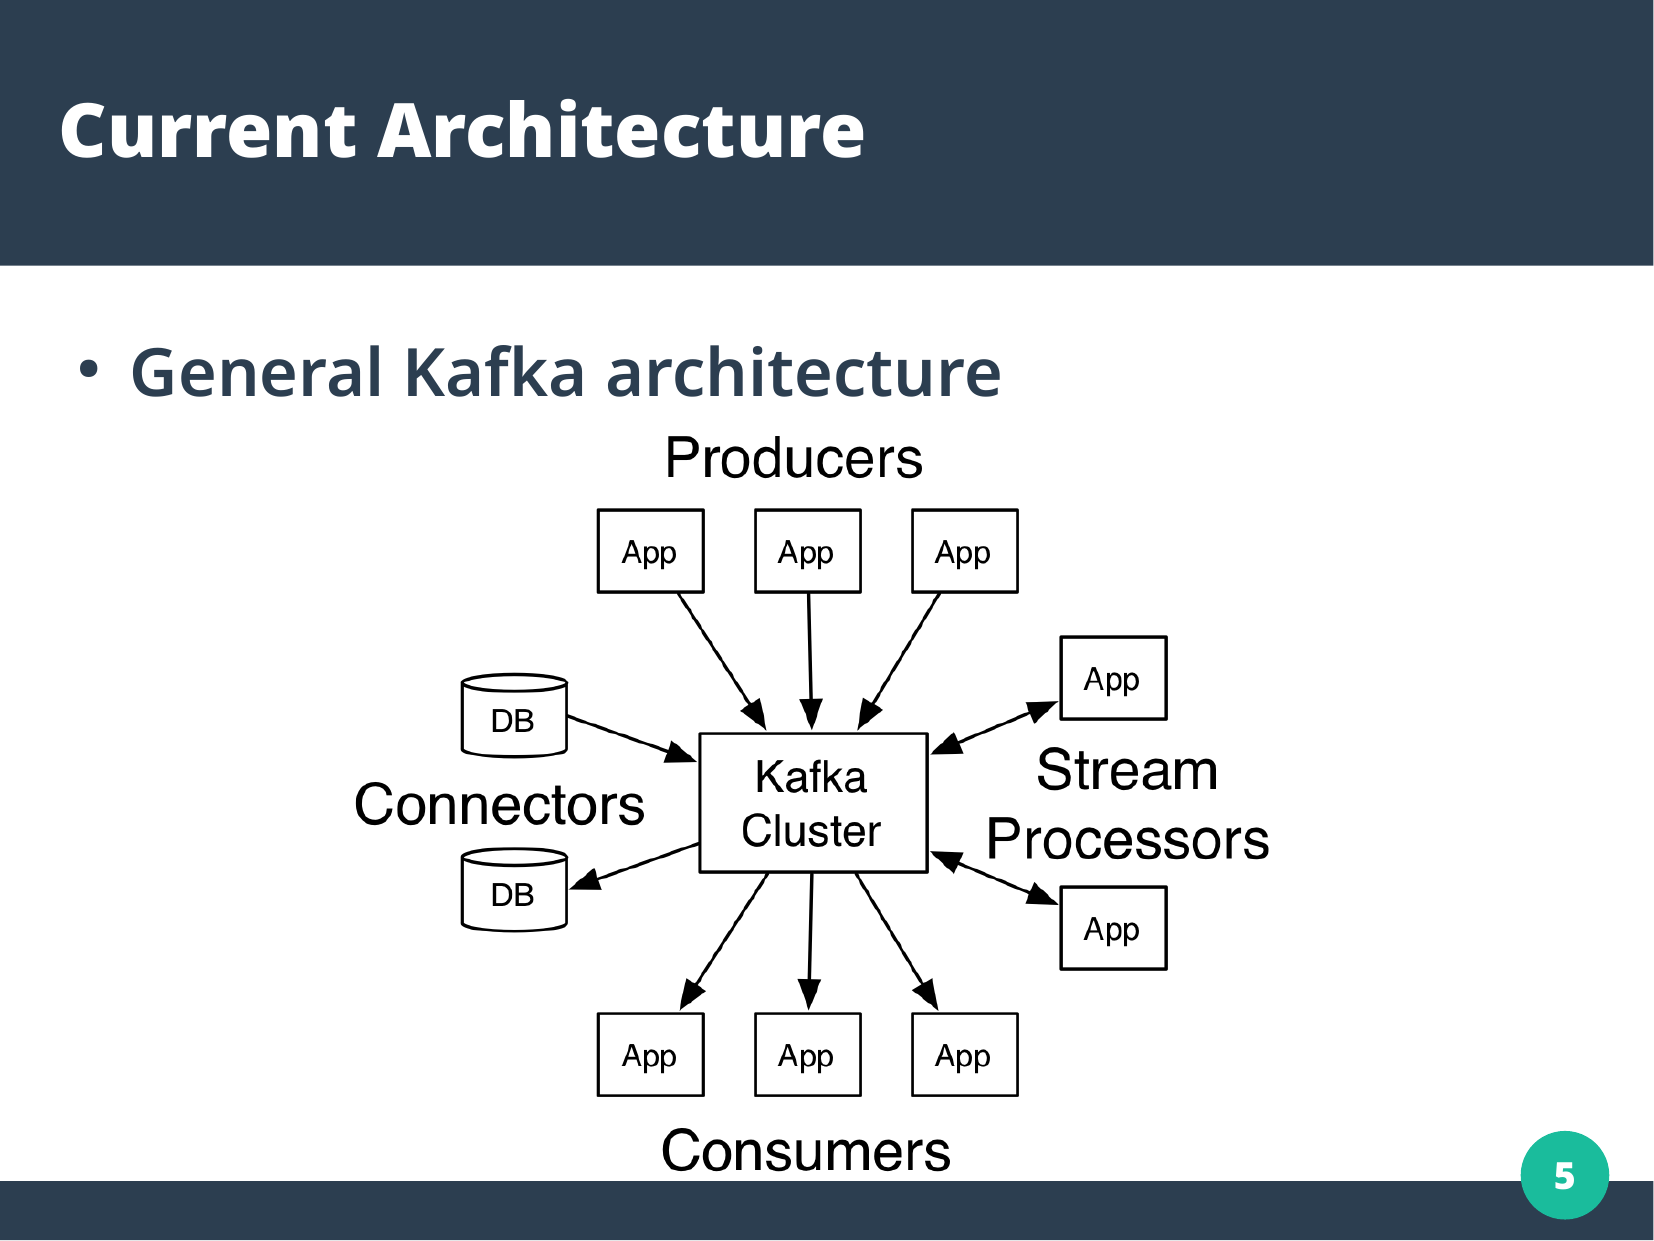

# Current Architecture
General Kafka architecture
5